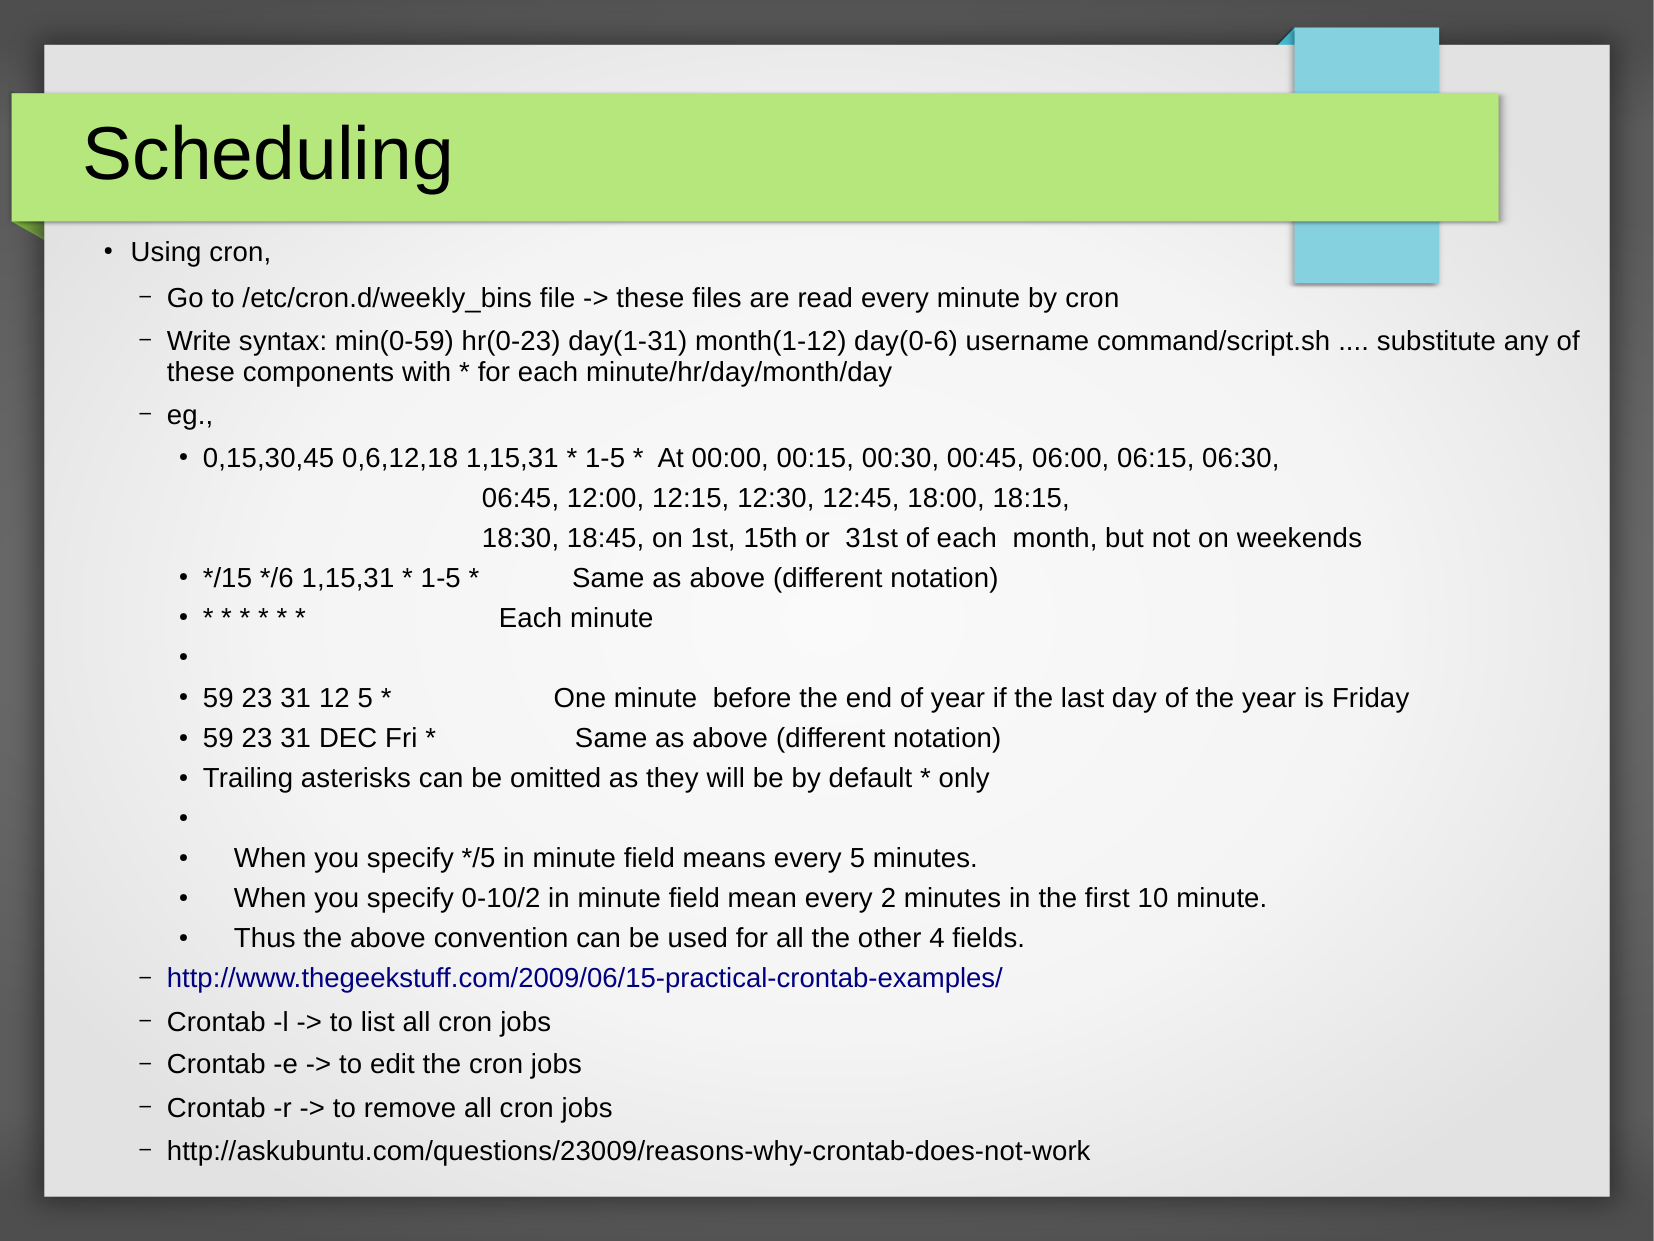

# Scheduling
Using cron,
Go to /etc/cron.d/weekly_bins file -> these files are read every minute by cron
Write syntax: min(0-59) hr(0-23) day(1-31) month(1-12) day(0-6) username command/script.sh .... substitute any of these components with * for each minute/hr/day/month/day
eg.,
0,15,30,45 0,6,12,18 1,15,31 * 1-5 * At 00:00, 00:15, 00:30, 00:45, 06:00, 06:15, 06:30,
 06:45, 12:00, 12:15, 12:30, 12:45, 18:00, 18:15,
 18:30, 18:45, on 1st, 15th or 31st of each month, but not on weekends
*/15 */6 1,15,31 * 1-5 * Same as above (different notation)
* * * * * * Each minute
59 23 31 12 5 * One minute before the end of year if the last day of the year is Friday
59 23 31 DEC Fri * Same as above (different notation)
Trailing asterisks can be omitted as they will be by default * only
 When you specify */5 in minute field means every 5 minutes.
 When you specify 0-10/2 in minute field mean every 2 minutes in the first 10 minute.
 Thus the above convention can be used for all the other 4 fields.
http://www.thegeekstuff.com/2009/06/15-practical-crontab-examples/
Crontab -l -> to list all cron jobs
Crontab -e -> to edit the cron jobs
Crontab -r -> to remove all cron jobs
http://askubuntu.com/questions/23009/reasons-why-crontab-does-not-work